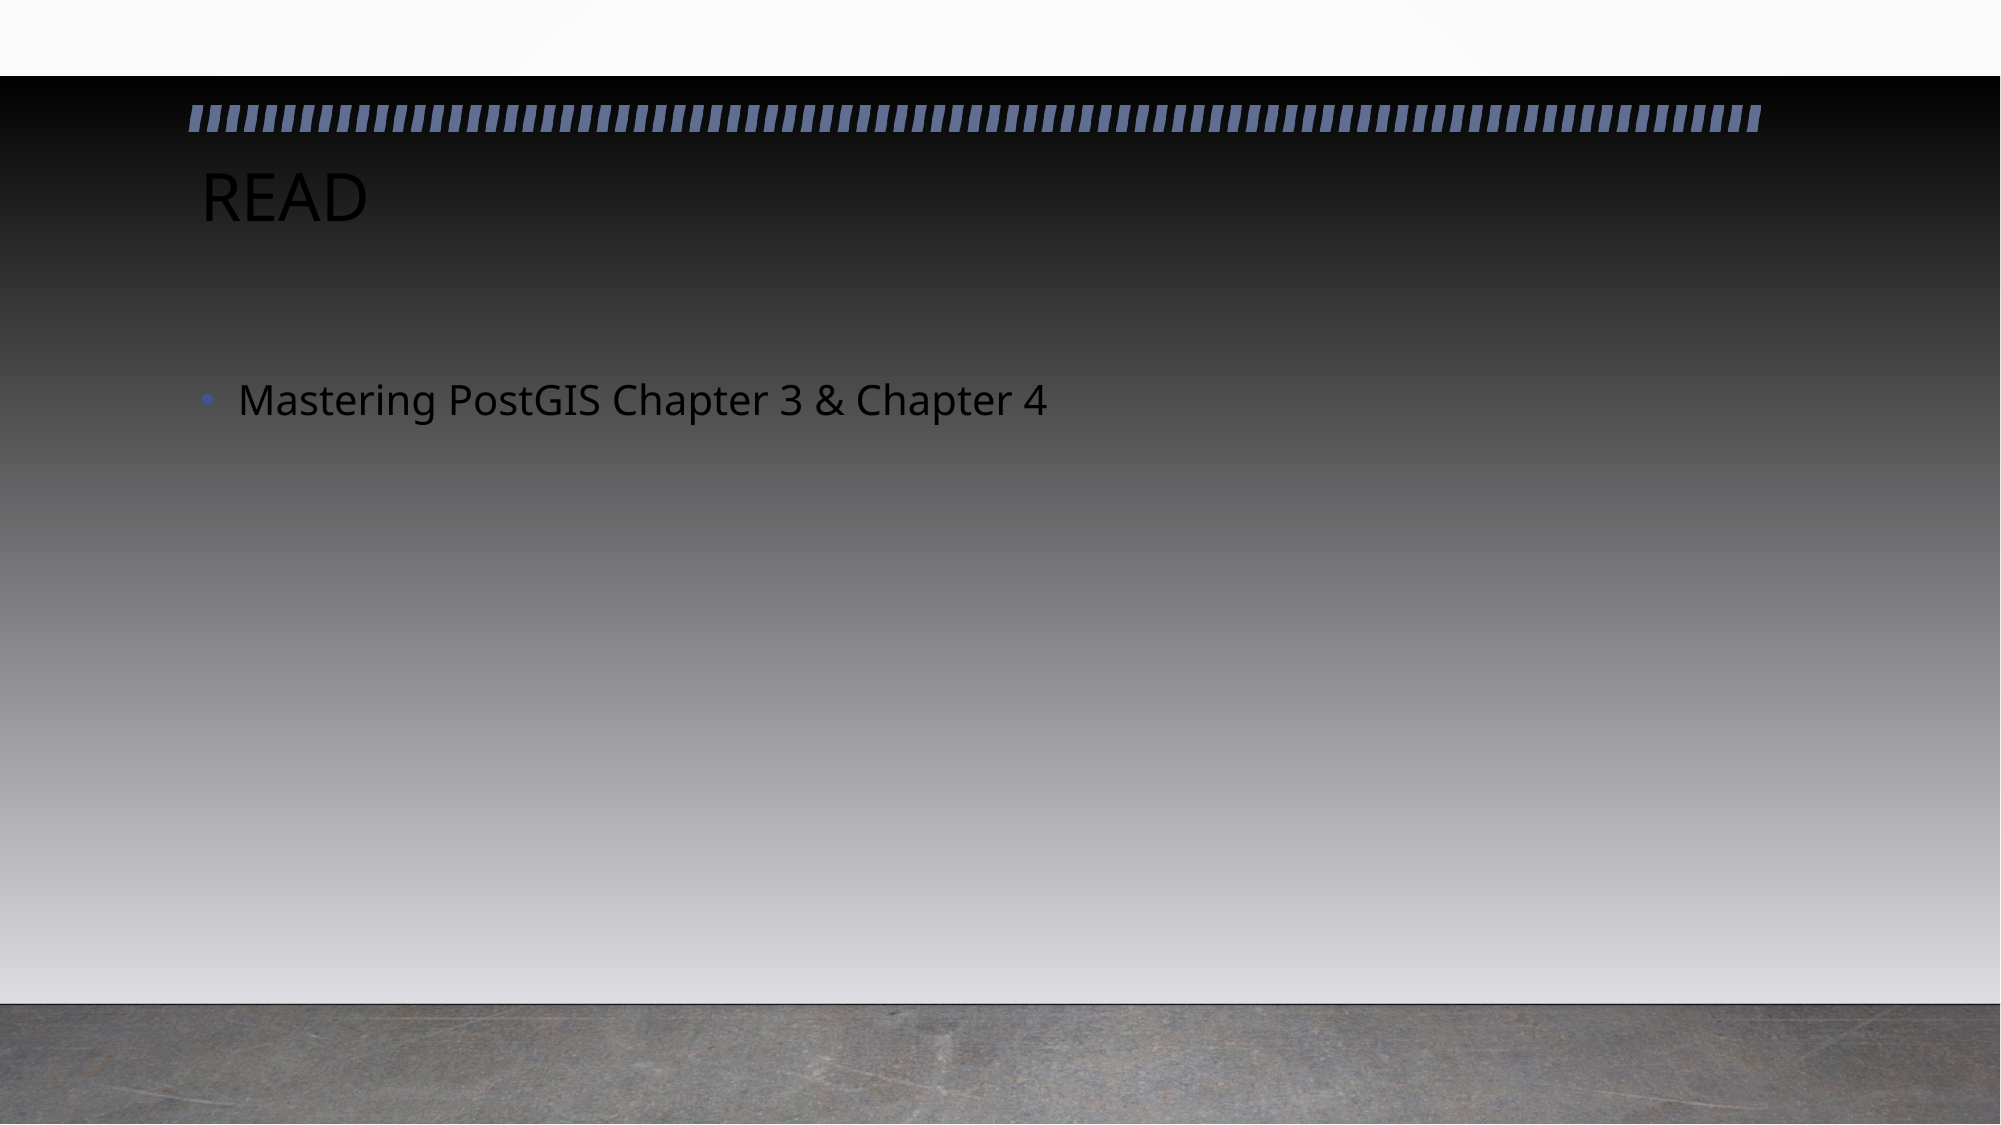

# READ
Mastering PostGIS Chapter 3 & Chapter 4